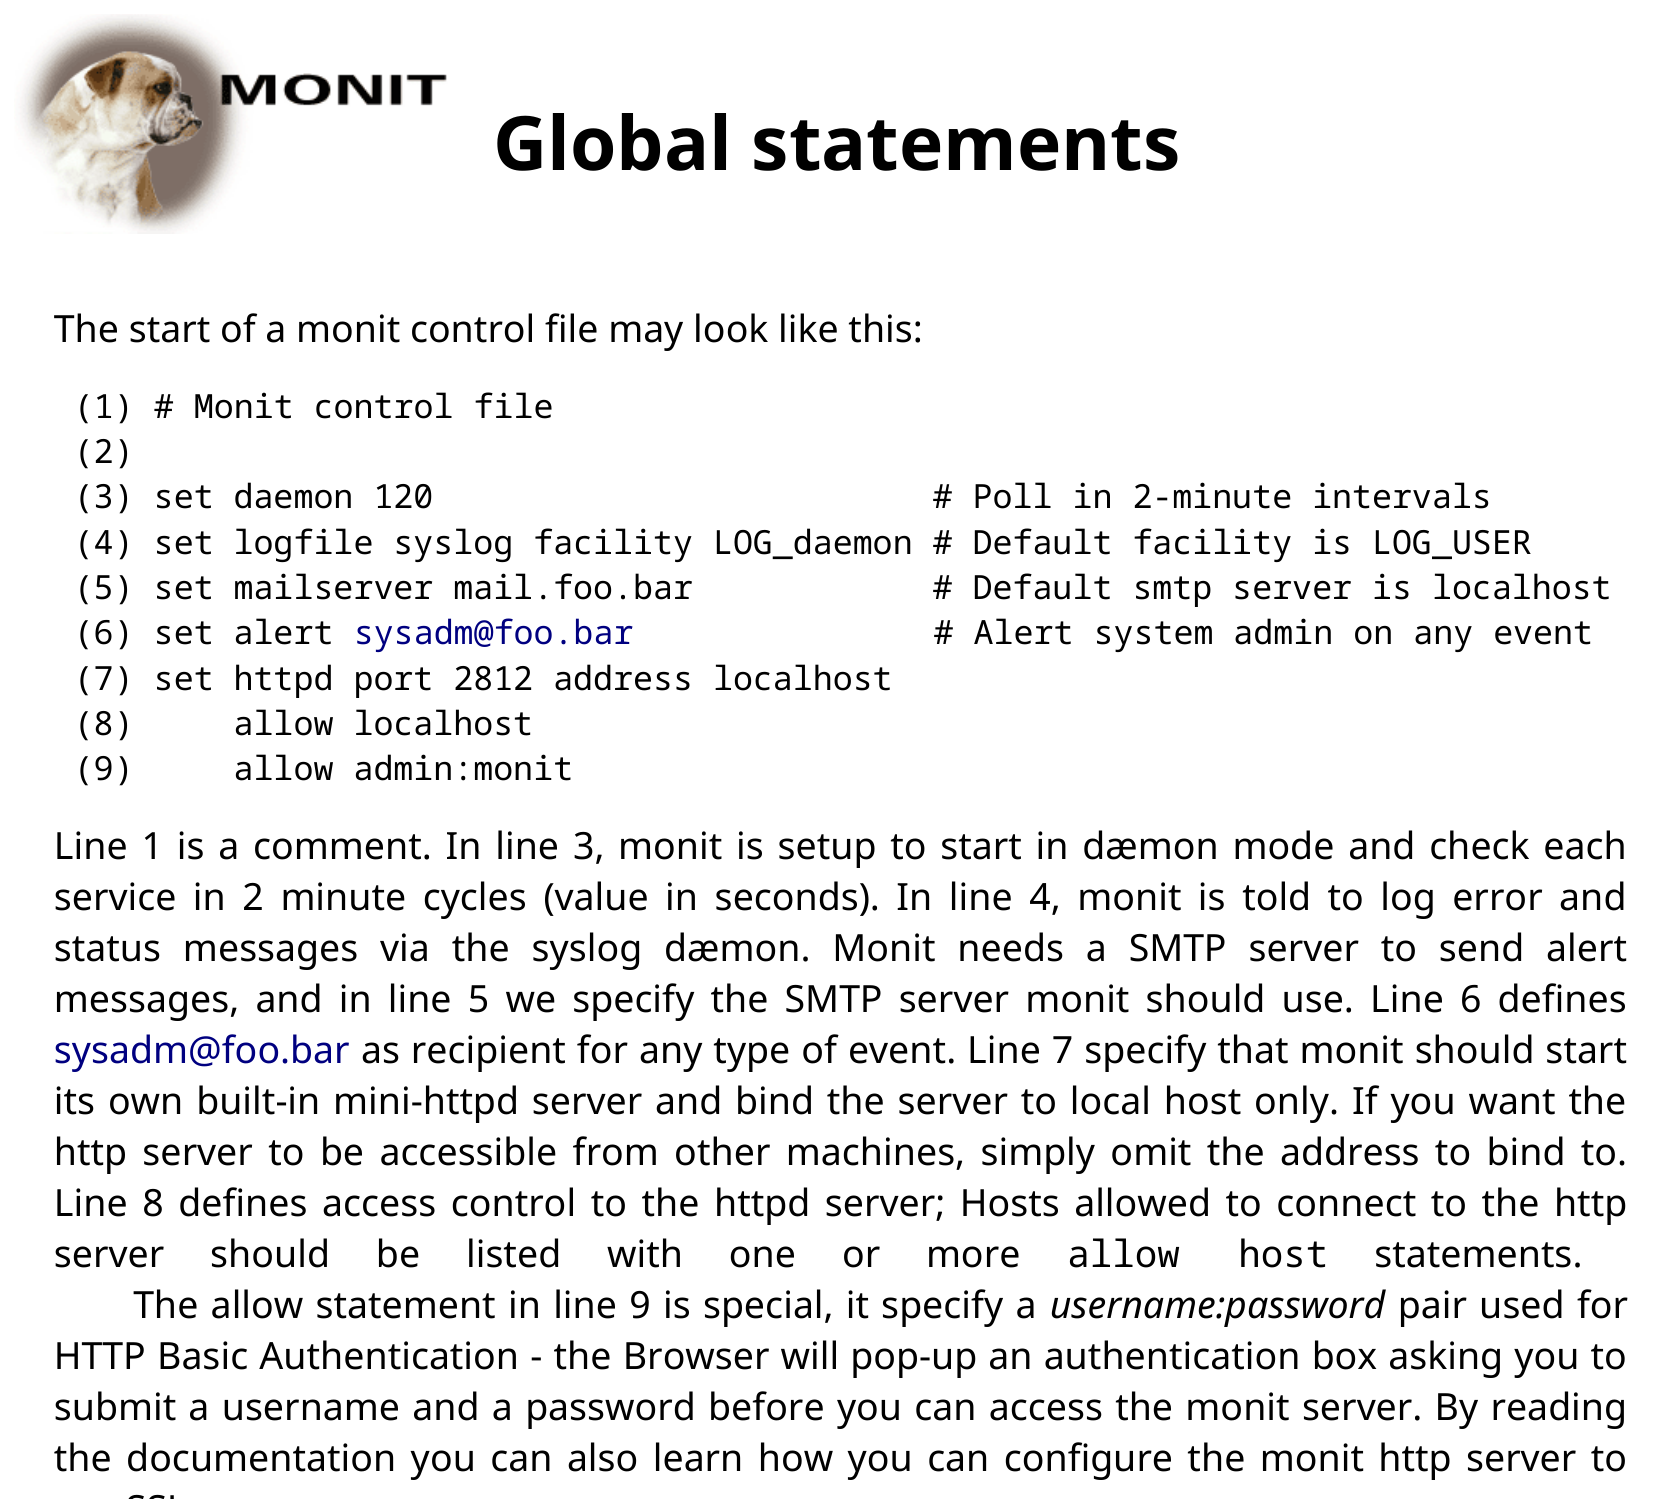

# Global statements
The start of a monit control file may look like this:
 (1) # Monit control file
 (2)
 (3) set daemon 120 # Poll in 2-minute intervals
 (4) set logfile syslog facility LOG_daemon # Default facility is LOG_USER
 (5) set mailserver mail.foo.bar # Default smtp server is localhost
 (6) set alert sysadm@foo.bar # Alert system admin on any event
 (7) set httpd port 2812 address localhost
 (8) allow localhost
 (9) allow admin:monit
Line 1 is a comment. In line 3, monit is setup to start in dæmon mode and check each service in 2 minute cycles (value in seconds). In line 4, monit is told to log error and status messages via the syslog dæmon. Monit needs a SMTP server to send alert messages, and in line 5 we specify the SMTP server monit should use. Line 6 defines sysadm@foo.bar as recipient for any type of event. Line 7 specify that monit should start its own built-in mini-httpd server and bind the server to local host only. If you want the http server to be accessible from other machines, simply omit the address to bind to. Line 8 defines access control to the httpd server; Hosts allowed to connect to the http server should be listed with one or more allow host statements.
		The allow statement in line 9 is special, it specify a username:password pair used for HTTP Basic Authentication - the Browser will pop-up an authentication box asking you to submit a username and a password before you can access the monit server. By reading the documentation you can also learn how you can configure the monit http server to use SSL.